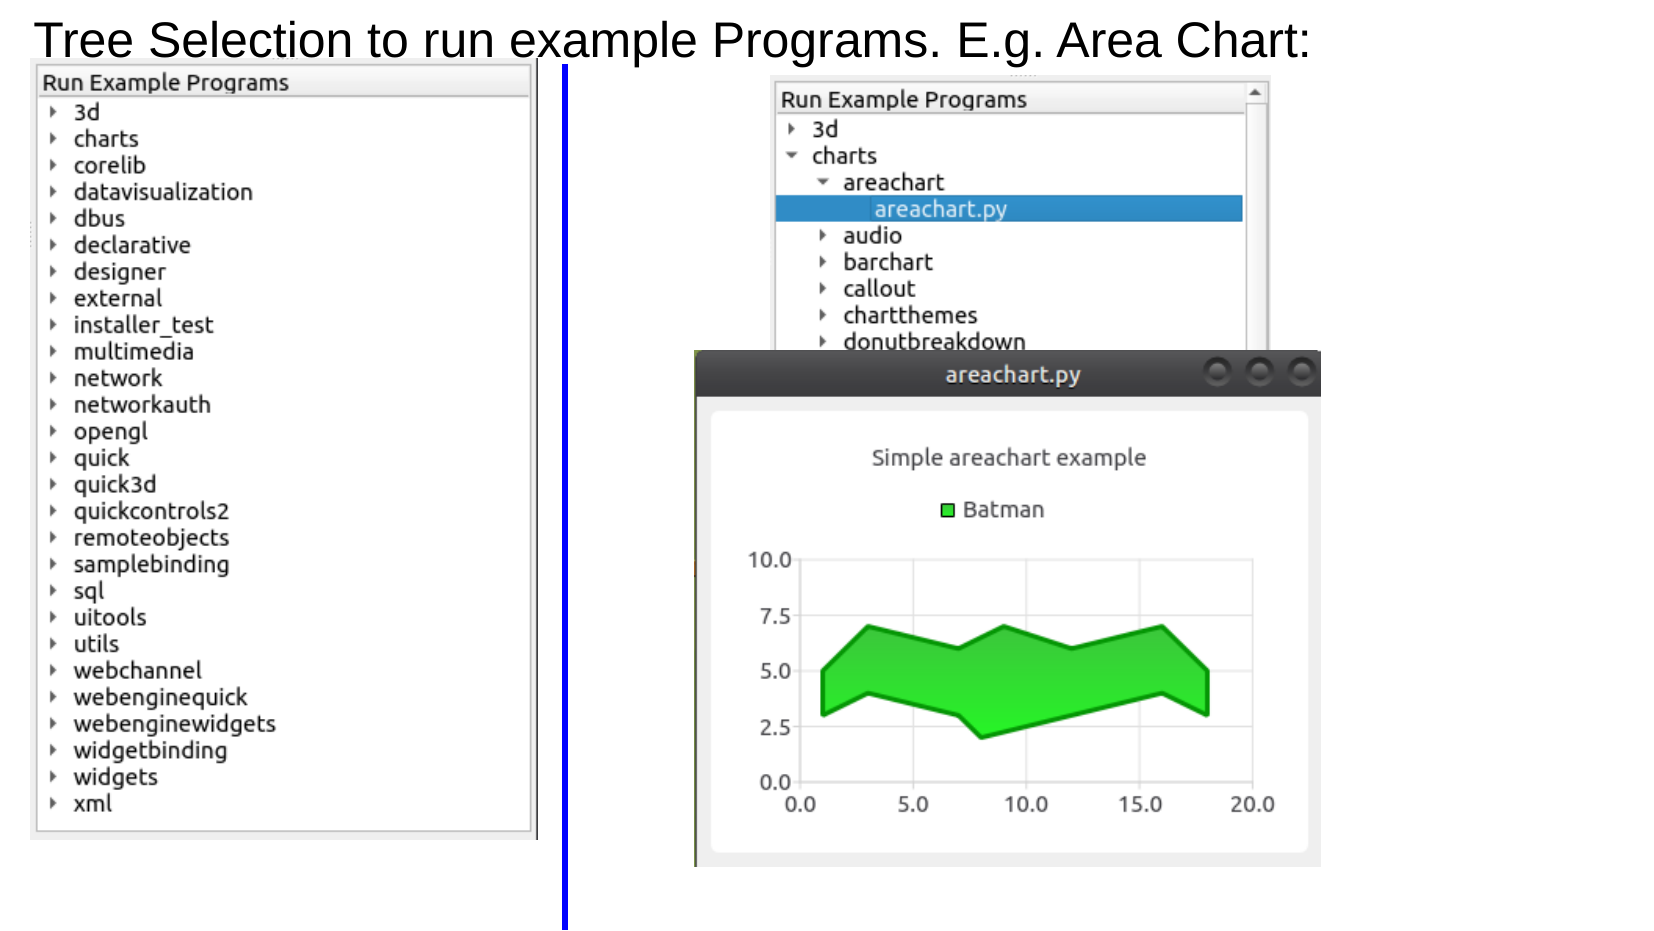

Tree Selection to run example Programs. E.g. Area Chart: